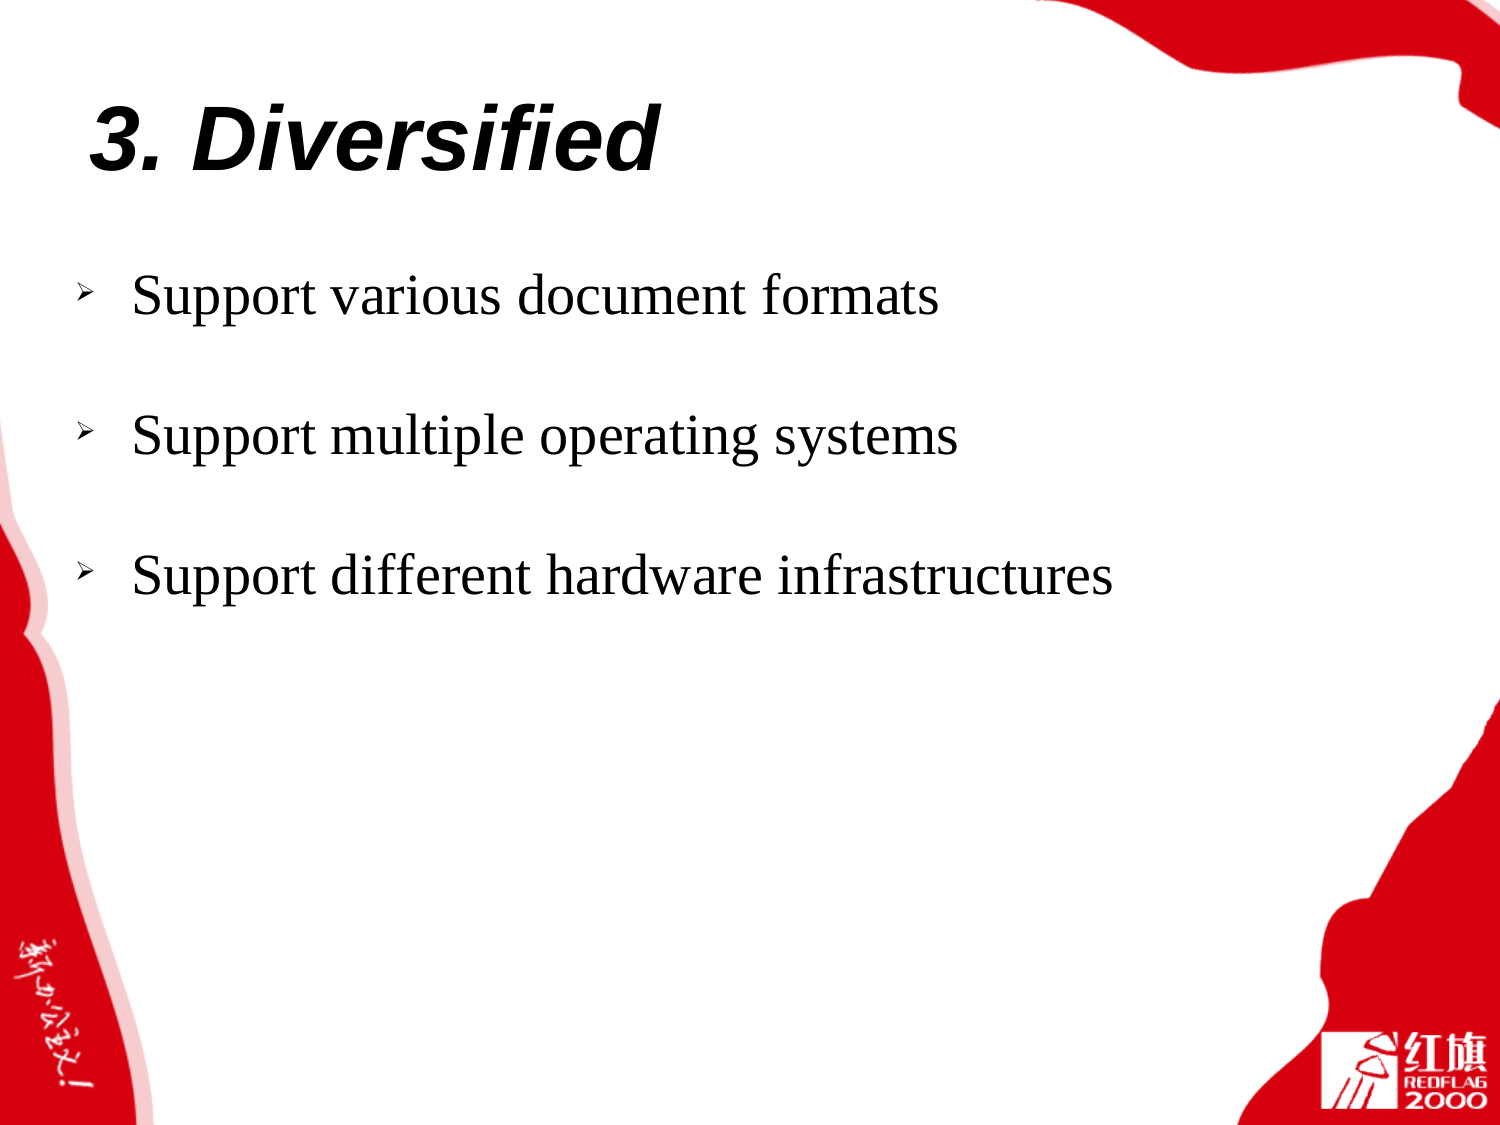

# 3. Diversified
Support various document formats
Support multiple operating systems
Support different hardware infrastructures